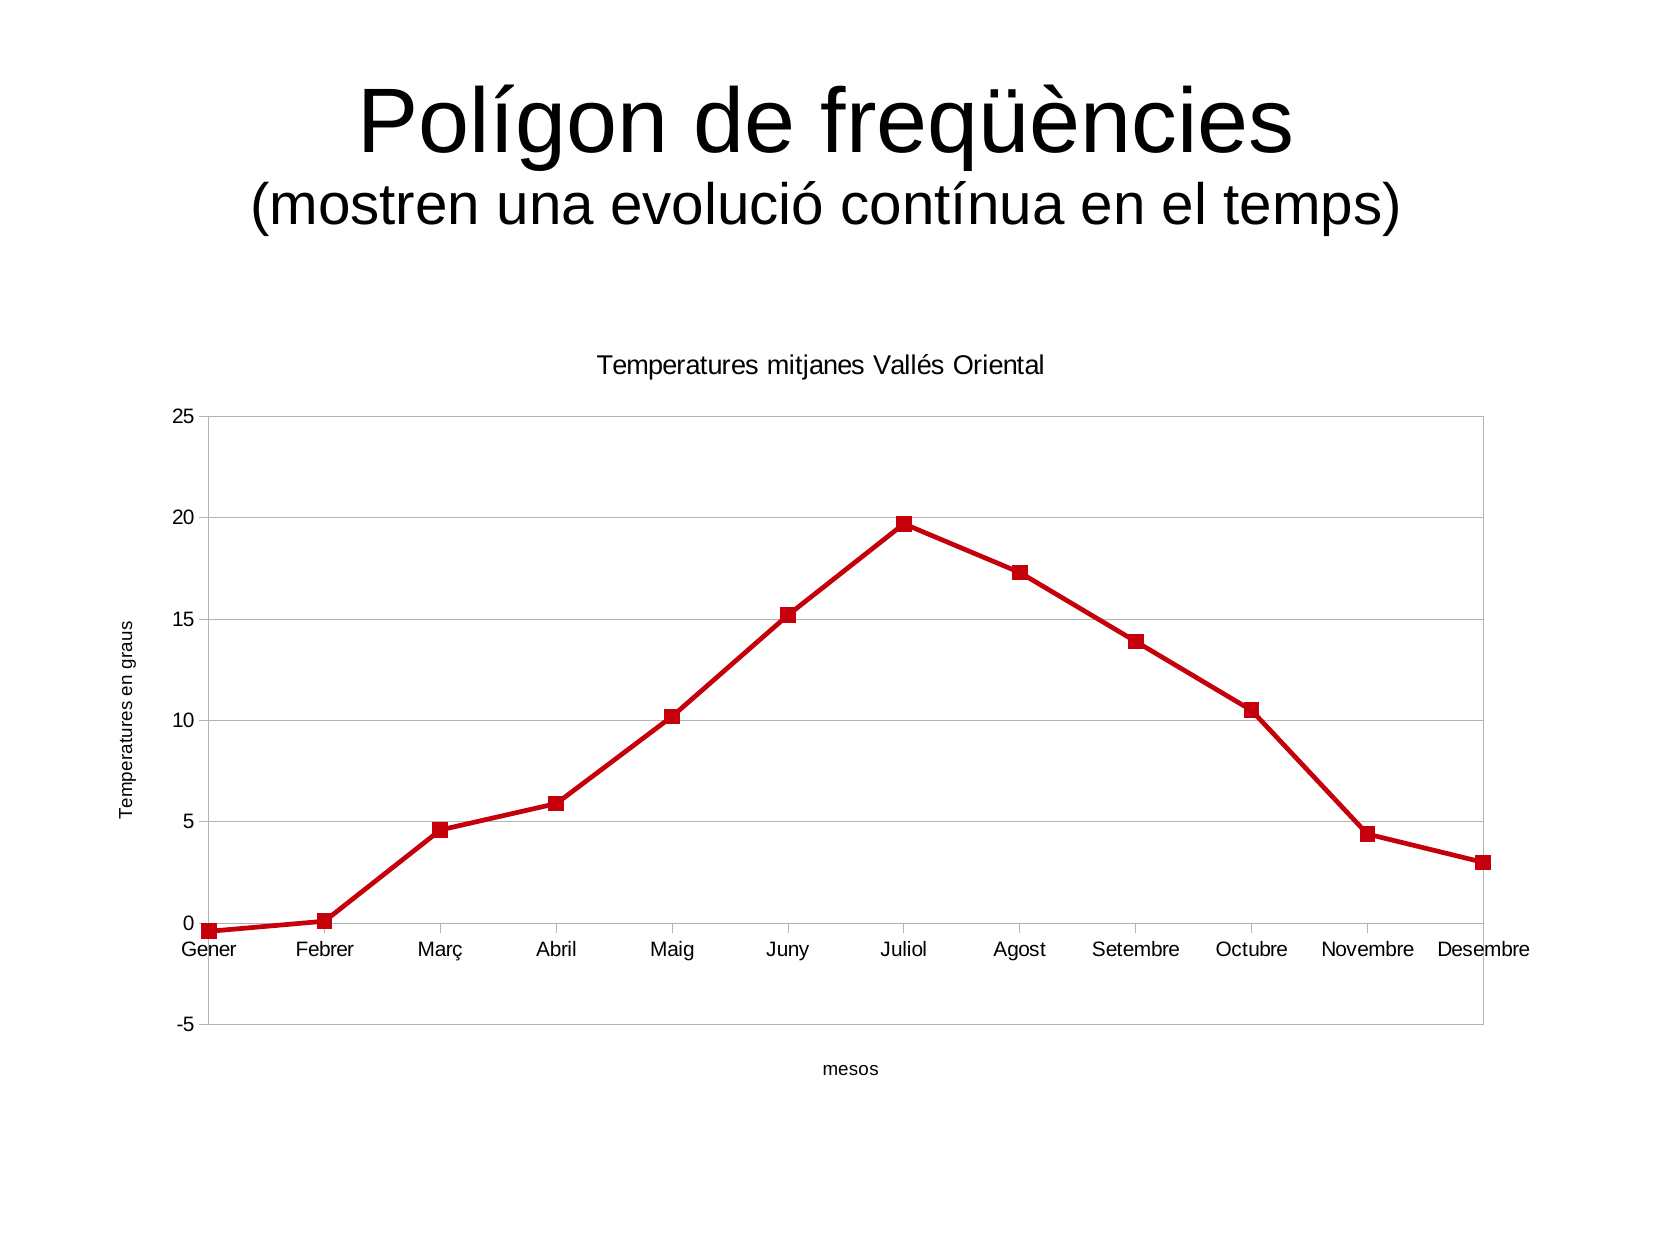

# Polígon de freqüències (mostren una evolució contínua en el temps)
### Chart: Temperatures mitjanes Vallés Oriental
| Category | Columna E |
|---|---|
| Gener | -0.4 |
| Febrer | 0.1 |
| Març | 4.6 |
| Abril | 5.9 |
| Maig | 10.2 |
| Juny | 15.2 |
| Juliol | 19.7 |
| Agost | 17.3 |
| Setembre | 13.9 |
| Octubre | 10.5 |
| Novembre | 4.4 |
| Desembre | 3.0 |